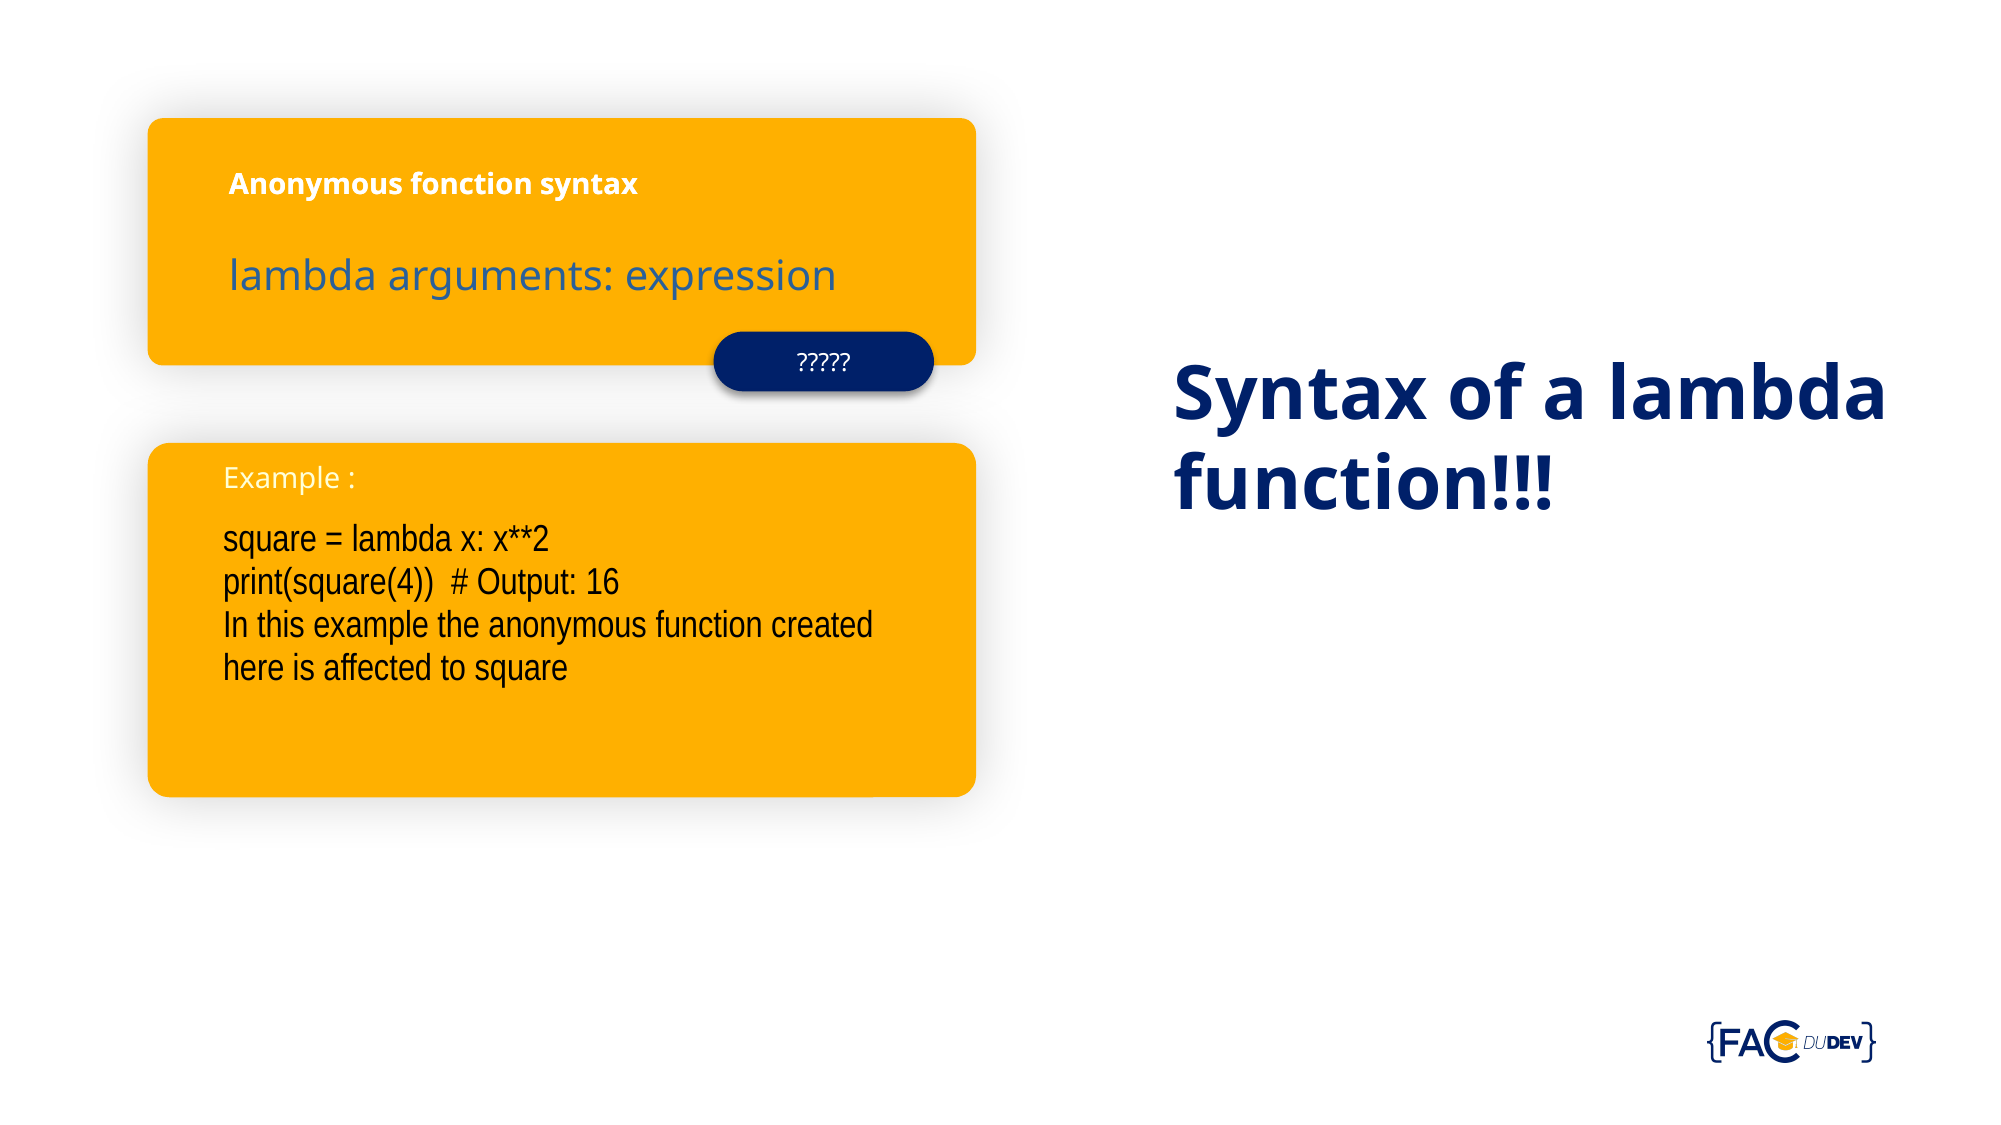

Anonymous fonction syntax
Anonymous fonction syntax
lambda arguments: expression
?????
Example :
square = lambda x: x**2
print(square(4)) # Output: 16
In this example the anonymous function created here is affected to square
Syntax of a lambda function!!!